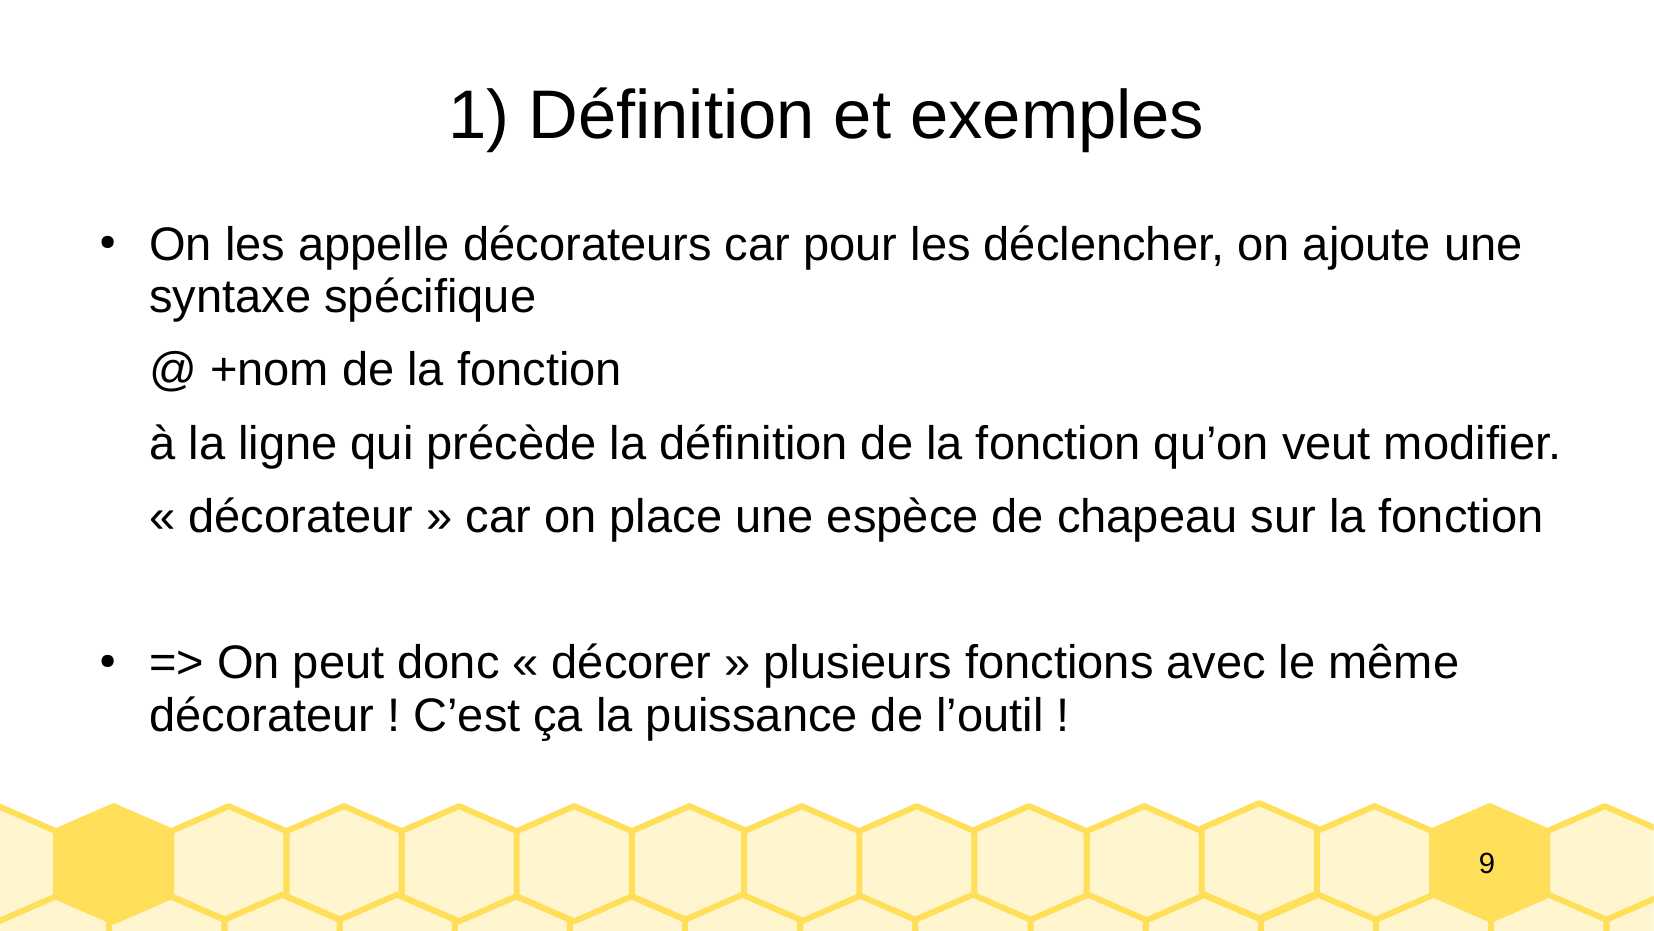

# 1) Définition et exemples
On les appelle décorateurs car pour les déclencher, on ajoute une syntaxe spécifique
@ +nom de la fonction
à la ligne qui précède la définition de la fonction qu’on veut modifier.
« décorateur » car on place une espèce de chapeau sur la fonction
=> On peut donc « décorer » plusieurs fonctions avec le même décorateur ! C’est ça la puissance de l’outil !